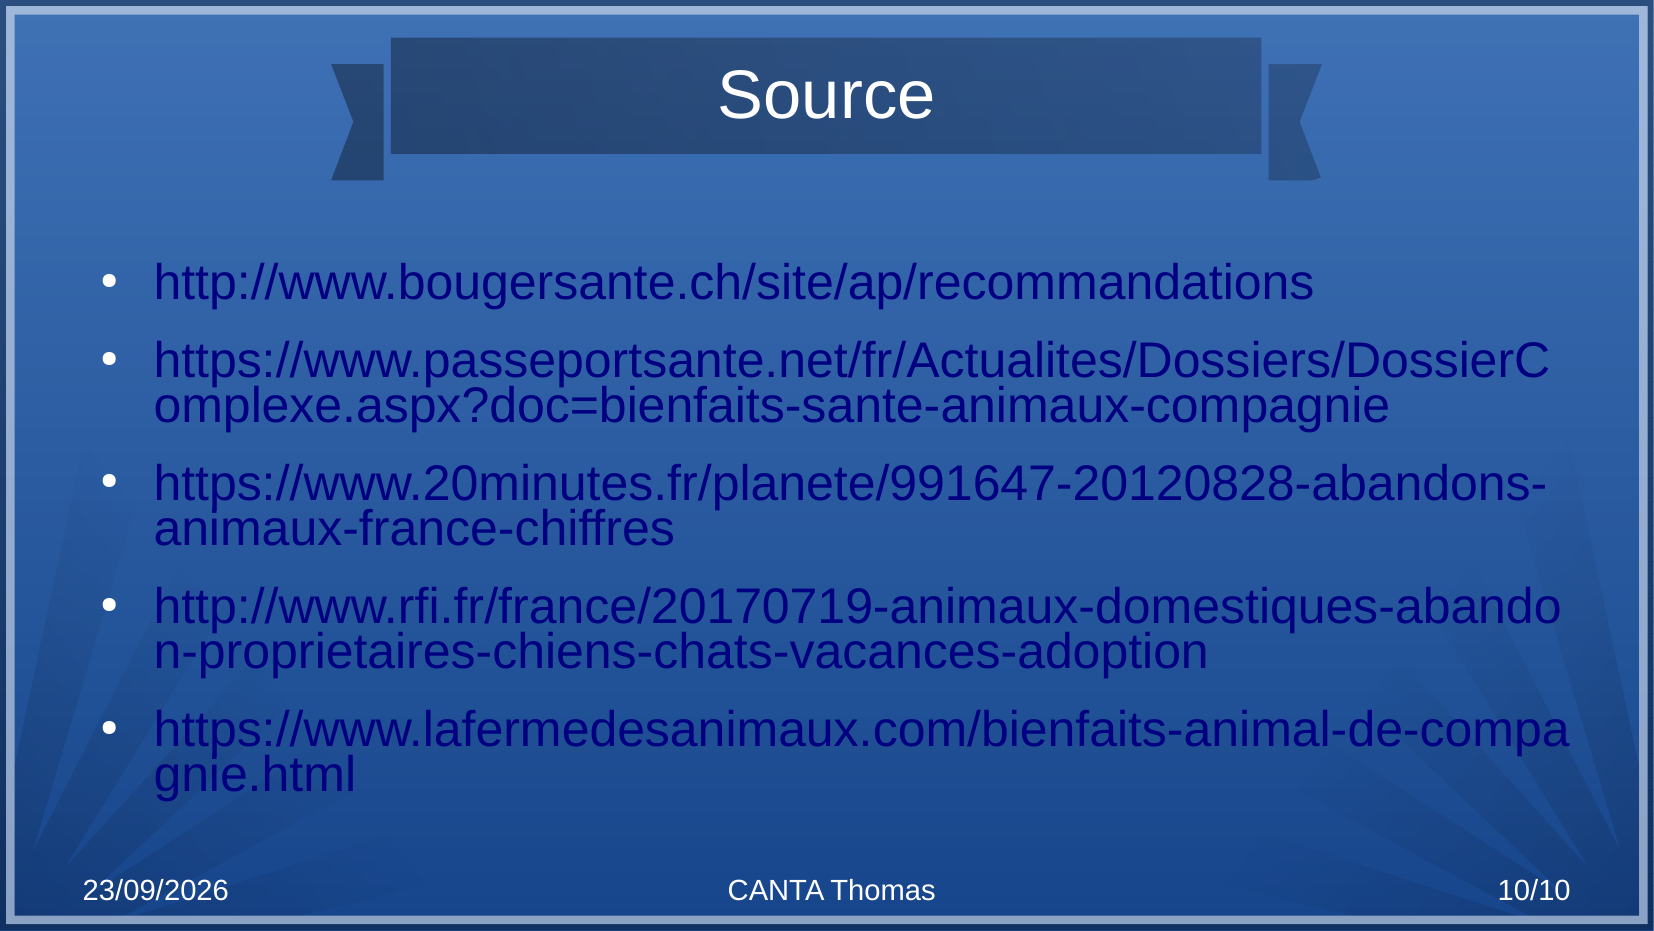

# Source
http://www.bougersante.ch/site/ap/recommandations
https://www.passeportsante.net/fr/Actualites/Dossiers/DossierComplexe.aspx?doc=bienfaits-sante-animaux-compagnie
https://www.20minutes.fr/planete/991647-20120828-abandons-animaux-france-chiffres
http://www.rfi.fr/france/20170719-animaux-domestiques-abandon-proprietaires-chiens-chats-vacances-adoption
https://www.lafermedesanimaux.com/bienfaits-animal-de-compagnie.html
10